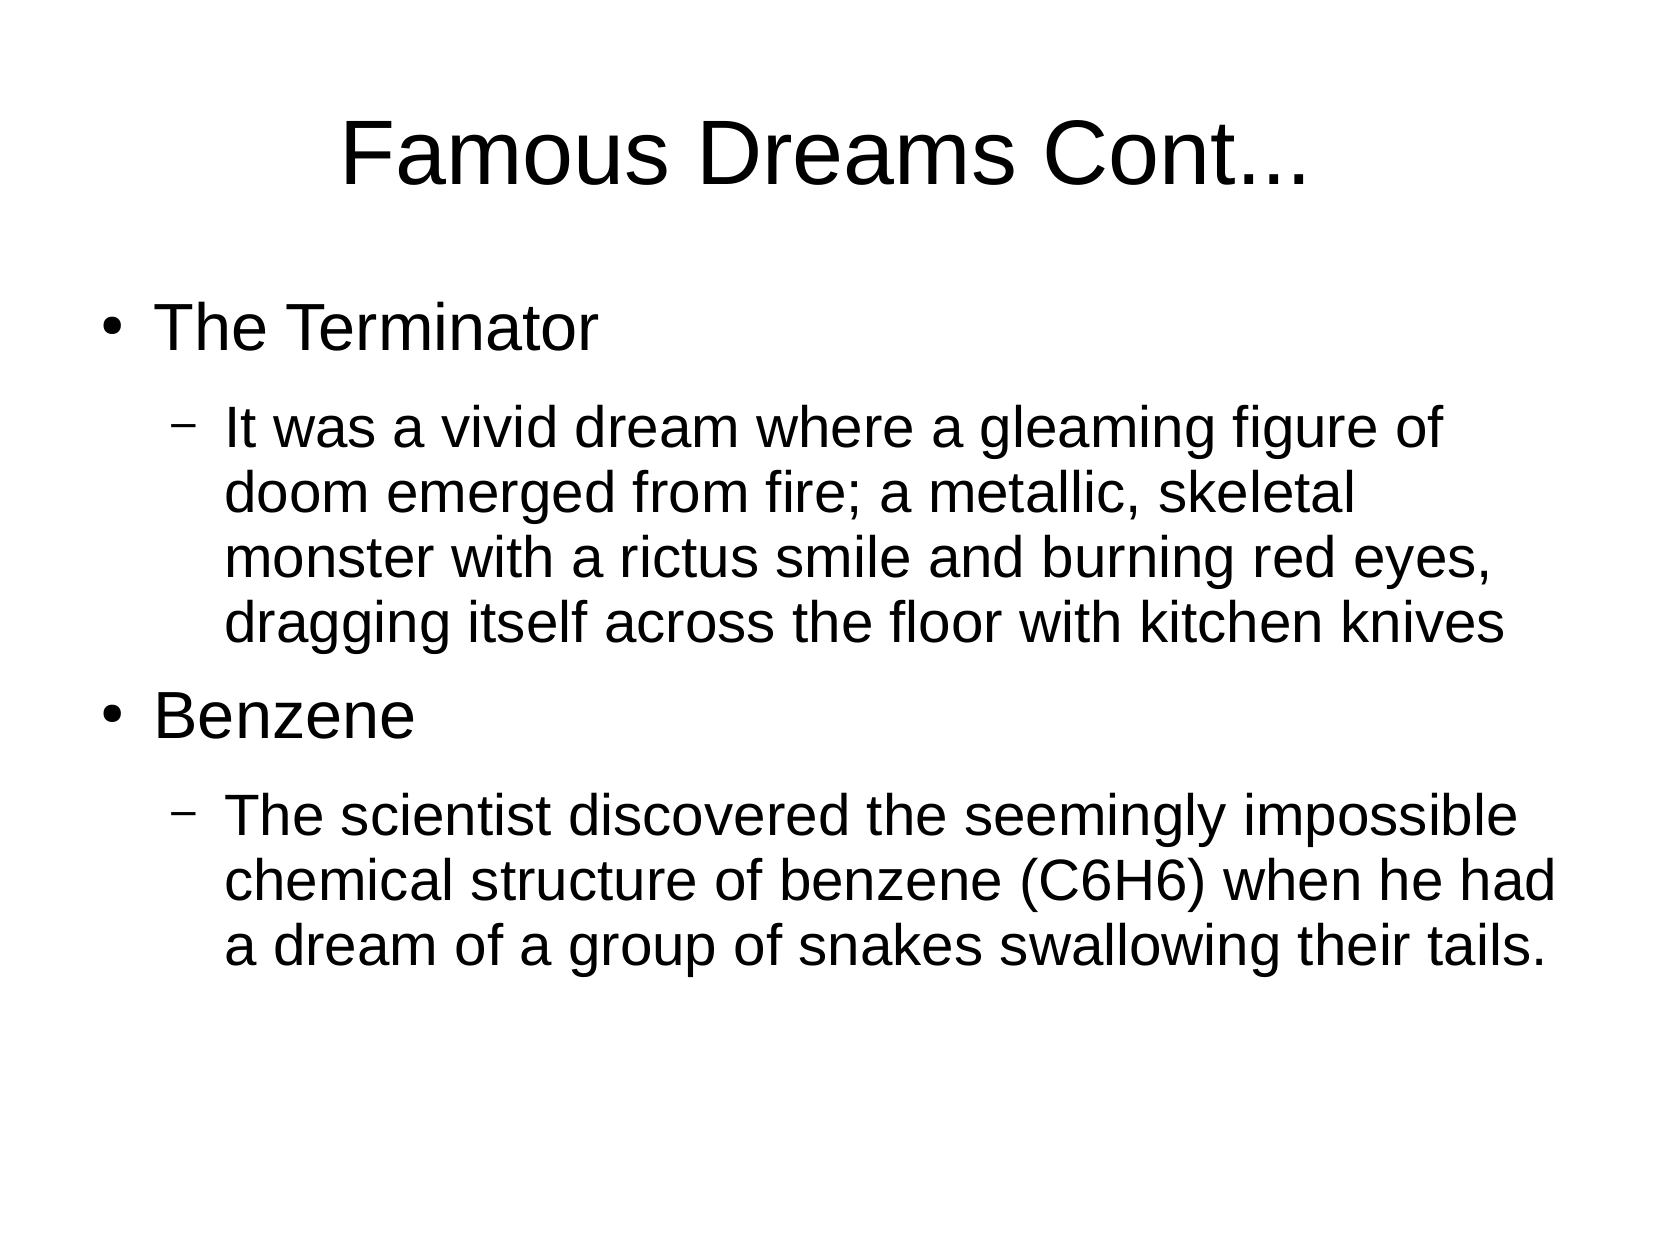

# Famous Dreams Cont...
The Terminator
It was a vivid dream where a gleaming figure of doom emerged from fire; a metallic, skeletal monster with a rictus smile and burning red eyes, dragging itself across the floor with kitchen knives
Benzene
The scientist discovered the seemingly impossible chemical structure of benzene (C6H6) when he had a dream of a group of snakes swallowing their tails.